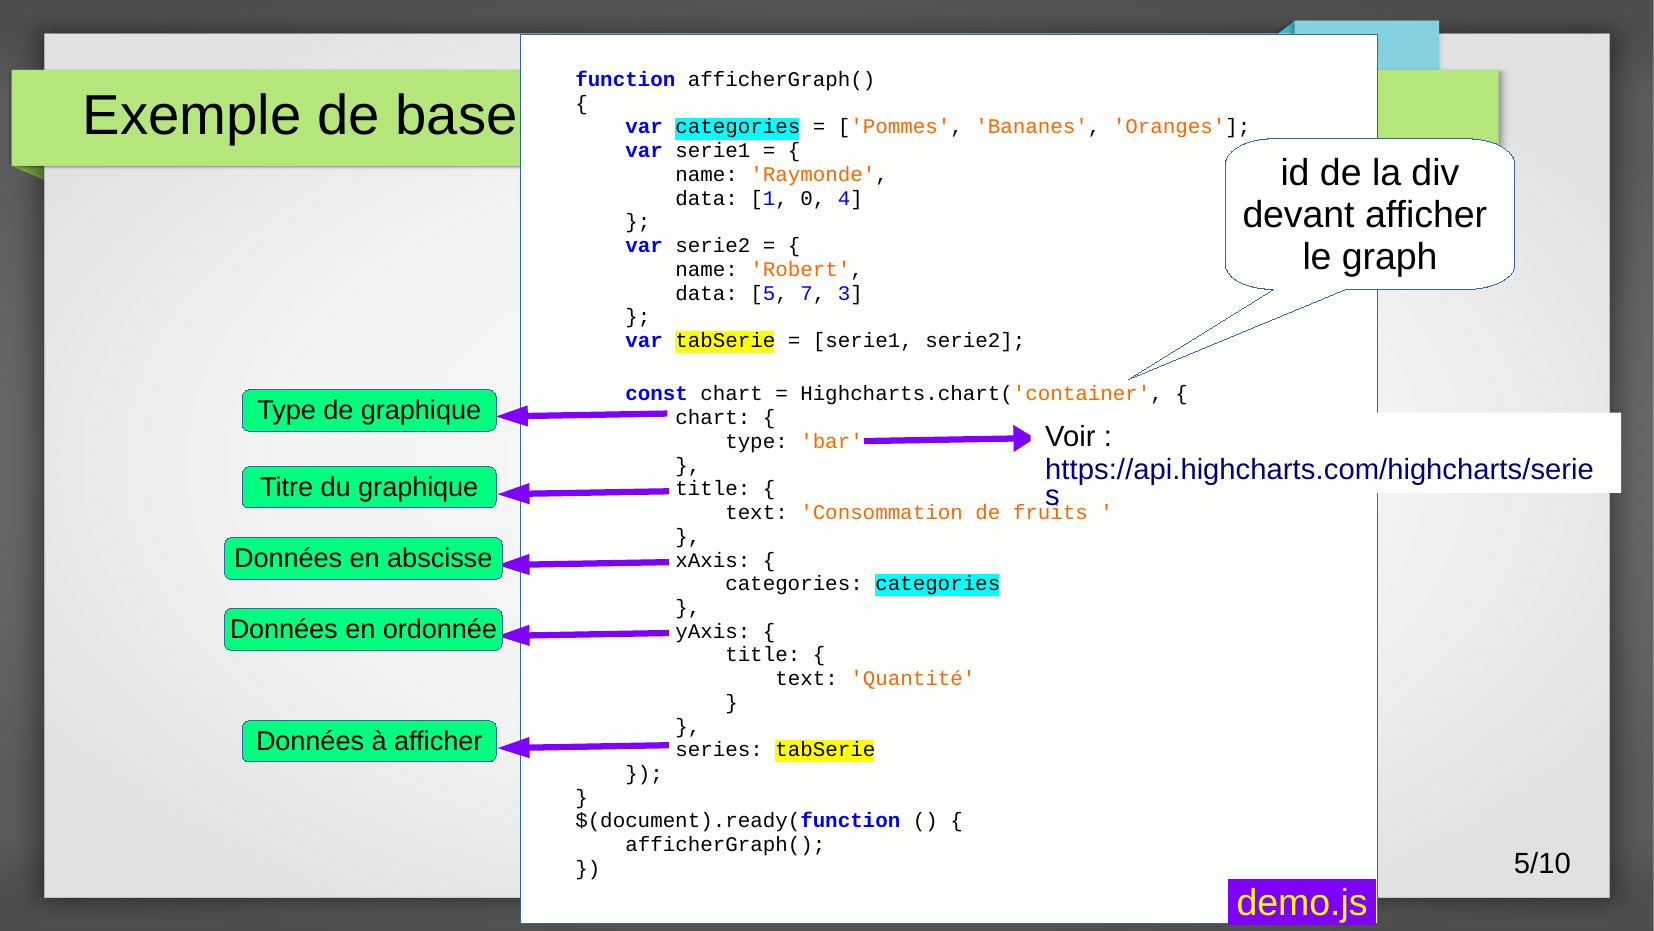

# Exemple de base
id de la div
devant afficher
le graph
Type de graphique
Voir :
https://api.highcharts.com/highcharts/series
Titre du graphique
Données en abscisse
Données en ordonnée
Données à afficher
5
demo.js